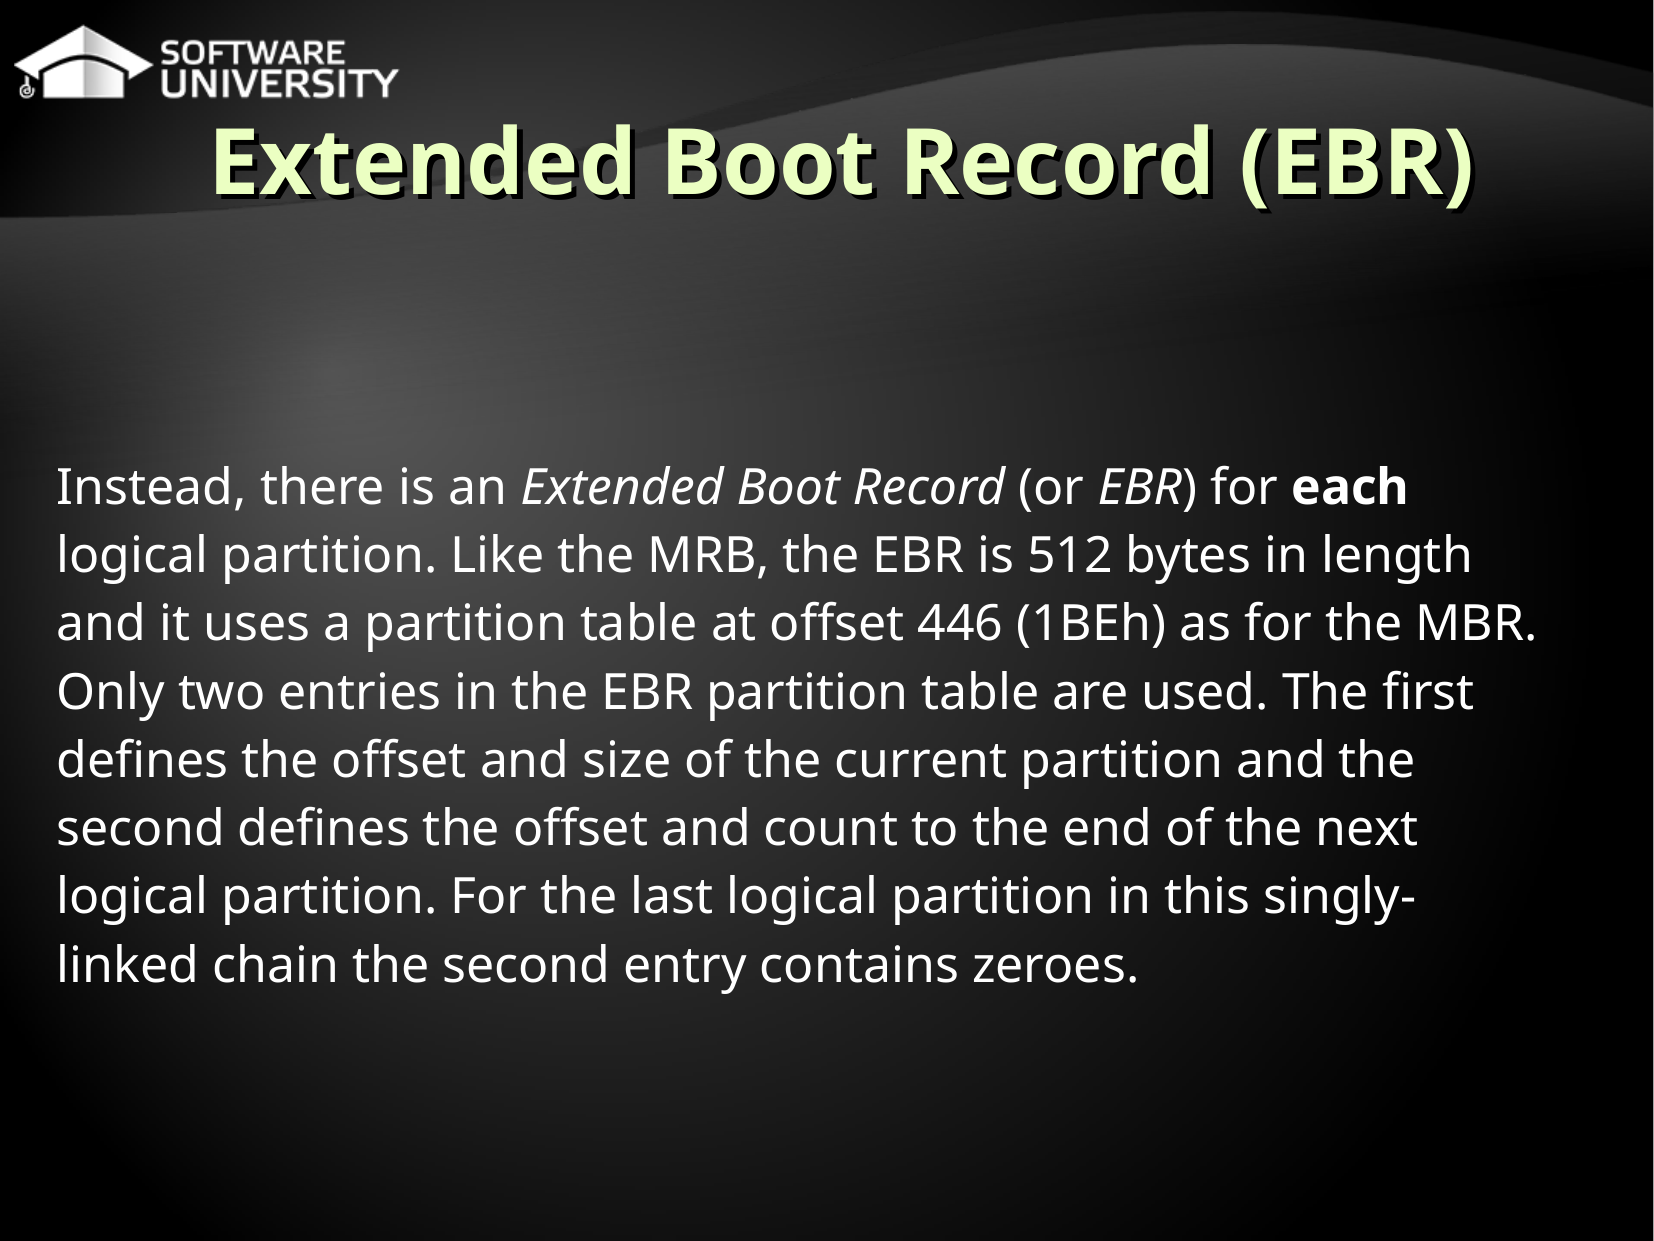

# Extended Boot Record (EBR)
Instead, there is an Extended Boot Record (or EBR) for each logical partition. Like the MRB, the EBR is 512 bytes in length and it uses a partition table at offset 446 (1BEh) as for the MBR. Only two entries in the EBR partition table are used. The first defines the offset and size of the current partition and the second defines the offset and count to the end of the next logical partition. For the last logical partition in this singly-linked chain the second entry contains zeroes.